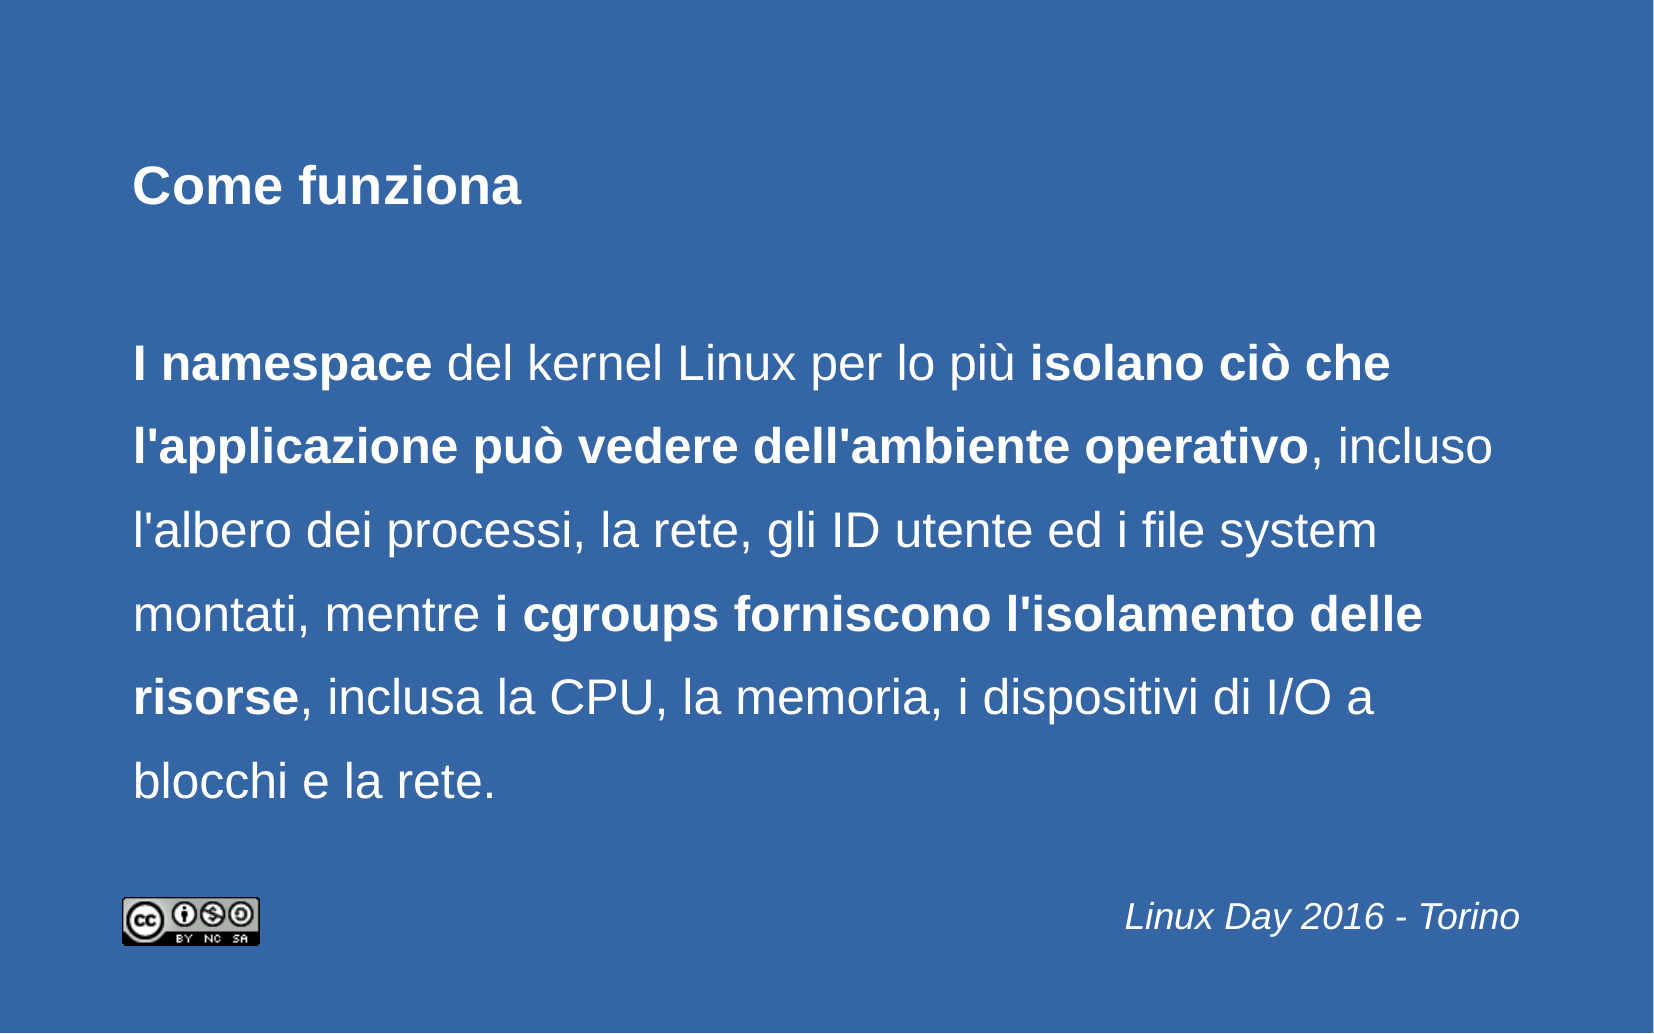

Come funziona
I namespace del kernel Linux per lo più isolano ciò che l'applicazione può vedere dell'ambiente operativo, incluso l'albero dei processi, la rete, gli ID utente ed i file system montati, mentre i cgroups forniscono l'isolamento delle risorse, inclusa la CPU, la memoria, i dispositivi di I/O a blocchi e la rete.
Linux Day 2016 - Torino